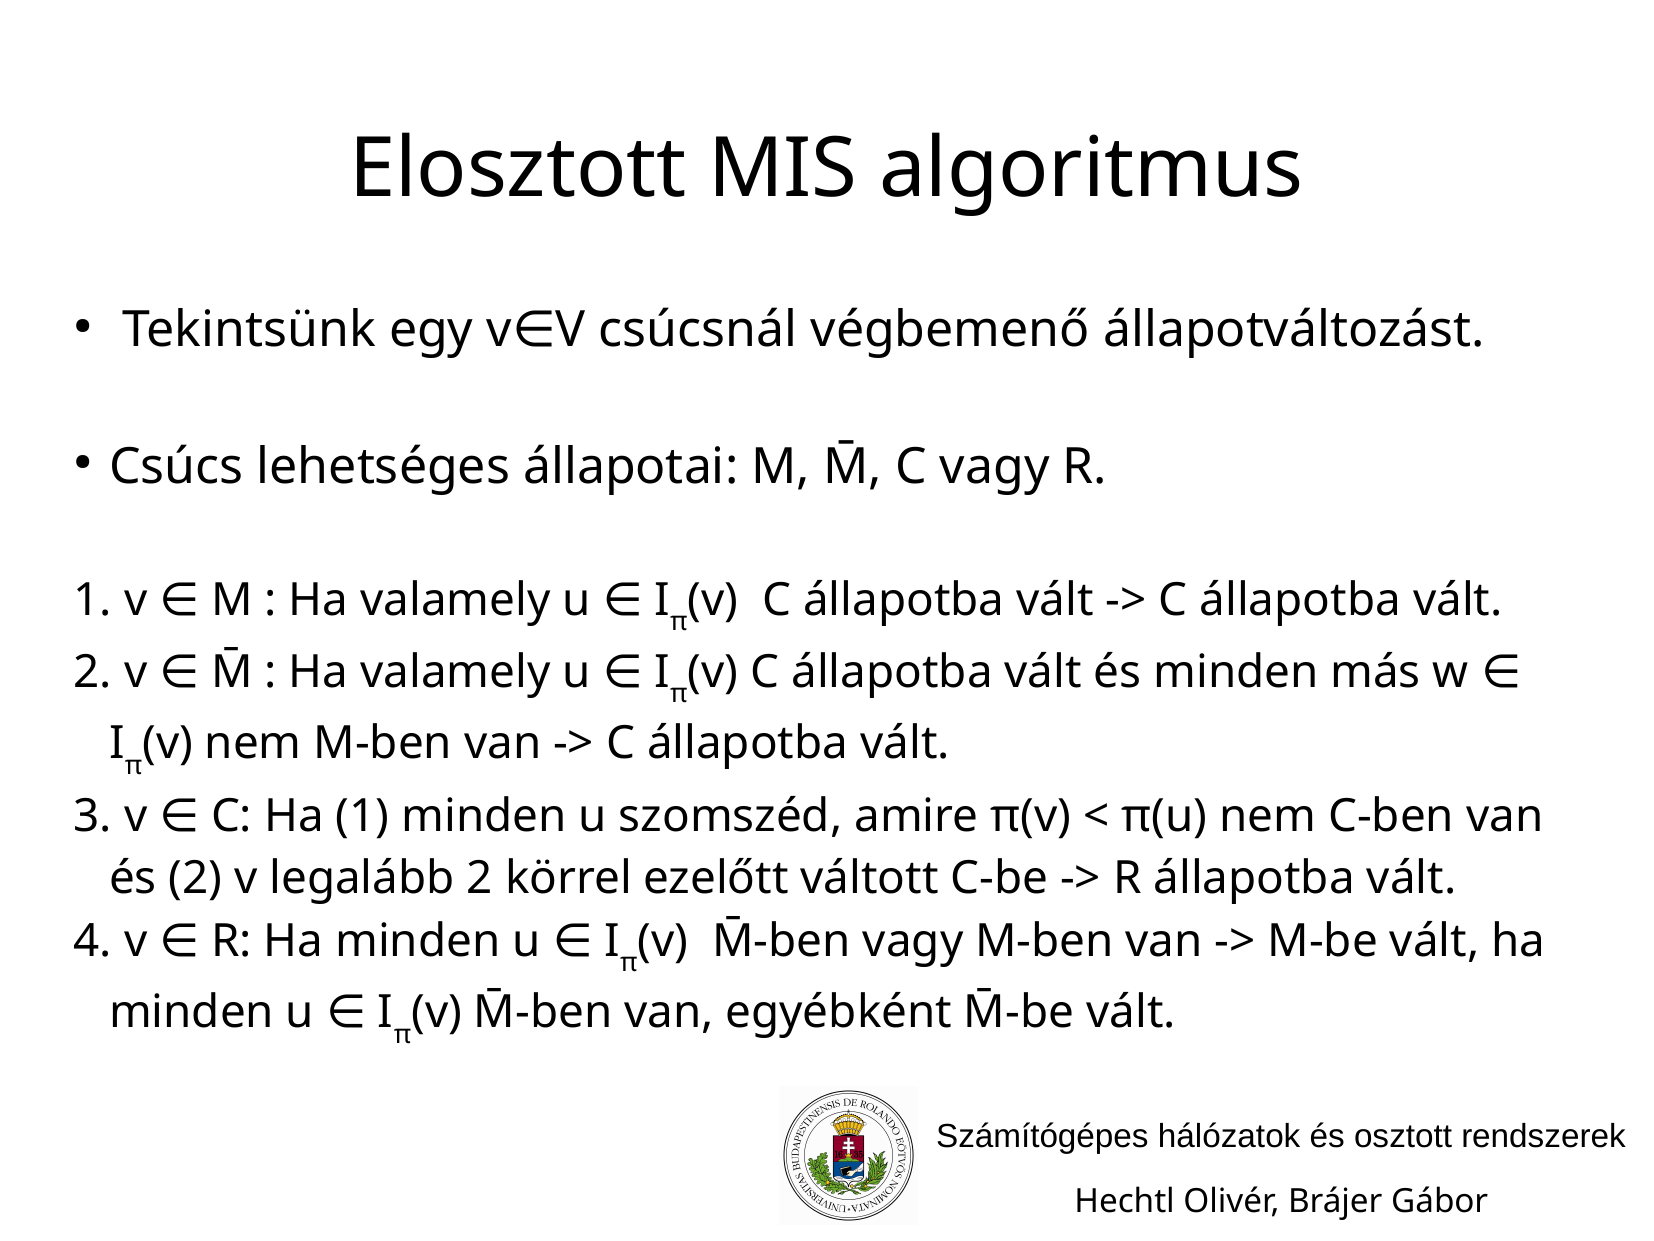

# Elosztott MIS algoritmus
 Tekintsünk egy v∈V csúcsnál végbemenő állapotváltozást.
Csúcs lehetséges állapotai: M, M̄, C vagy R.
 v ∈ M : Ha valamely u ∈ Iπ(v) C állapotba vált -> C állapotba vált.
 v ∈ M̄ : Ha valamely u ∈ Iπ(v) C állapotba vált és minden más w ∈ Iπ(v) nem M-ben van -> C állapotba vált.
 v ∈ C: Ha (1) minden u szomszéd, amire π(v) < π(u) nem C-ben van és (2) v legalább 2 körrel ezelőtt váltott C-be -> R állapotba vált.
 v ∈ R: Ha minden u ∈ Iπ(v) M̄-ben vagy M-ben van -> M-be vált, ha minden u ∈ Iπ(v) M̄-ben van, egyébként M̄-be vált.
Számítógépes hálózatok és osztott rendszerek
Hechtl Olivér, Brájer Gábor